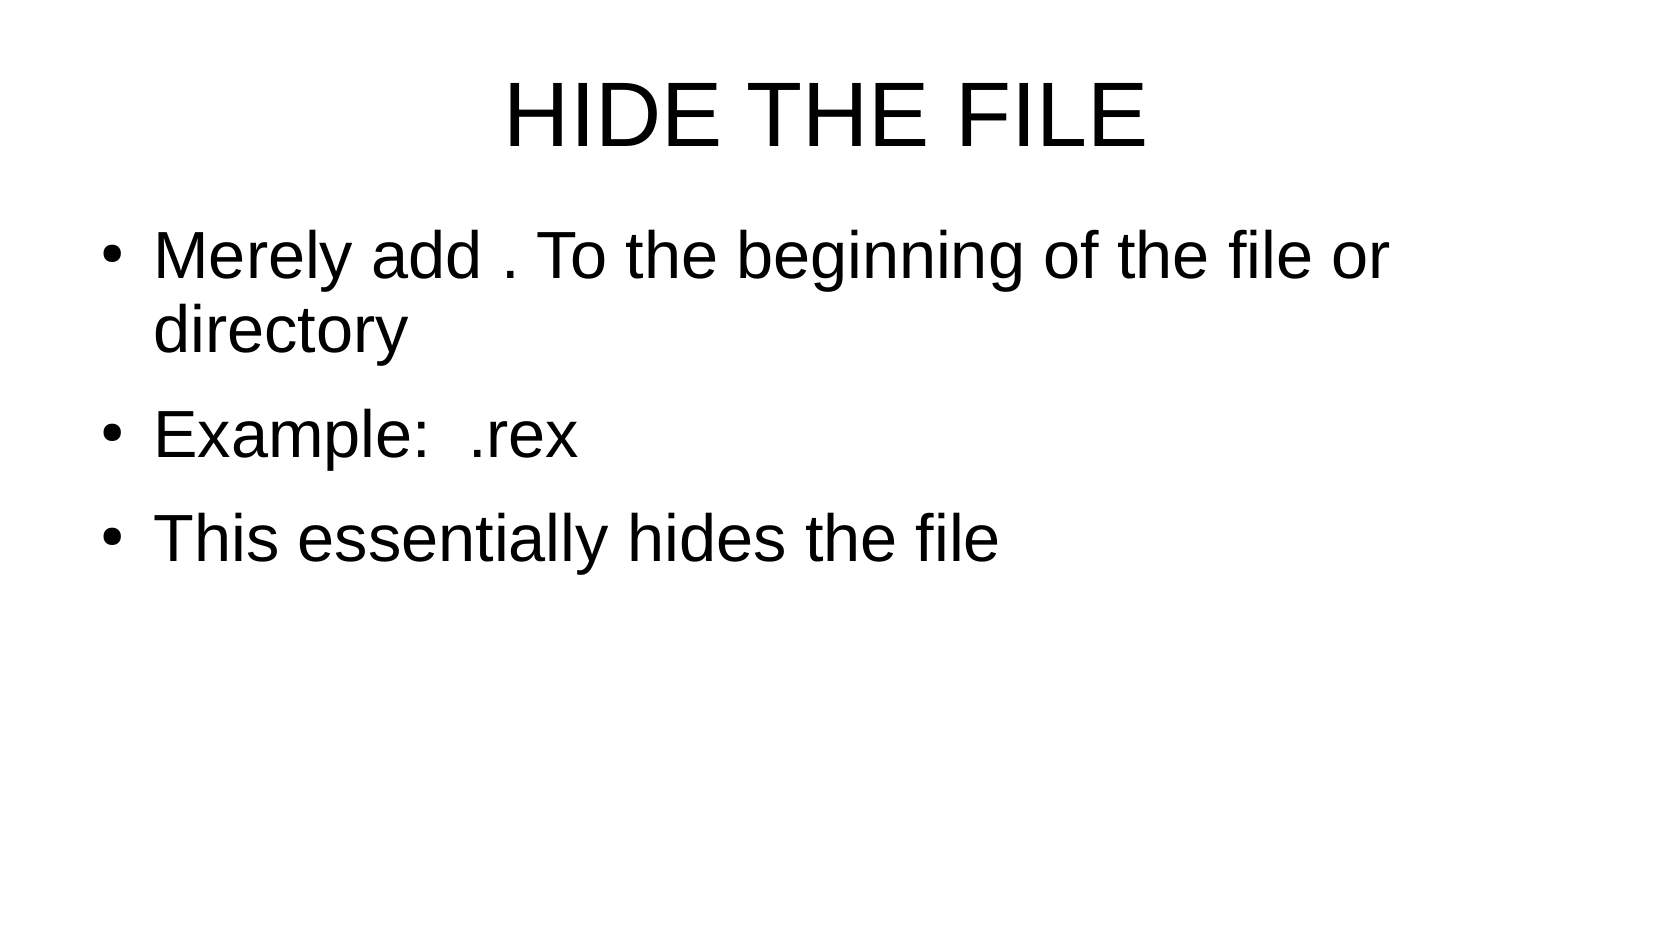

# HIDE THE FILE
Merely add . To the beginning of the file or directory
Example: .rex
This essentially hides the file